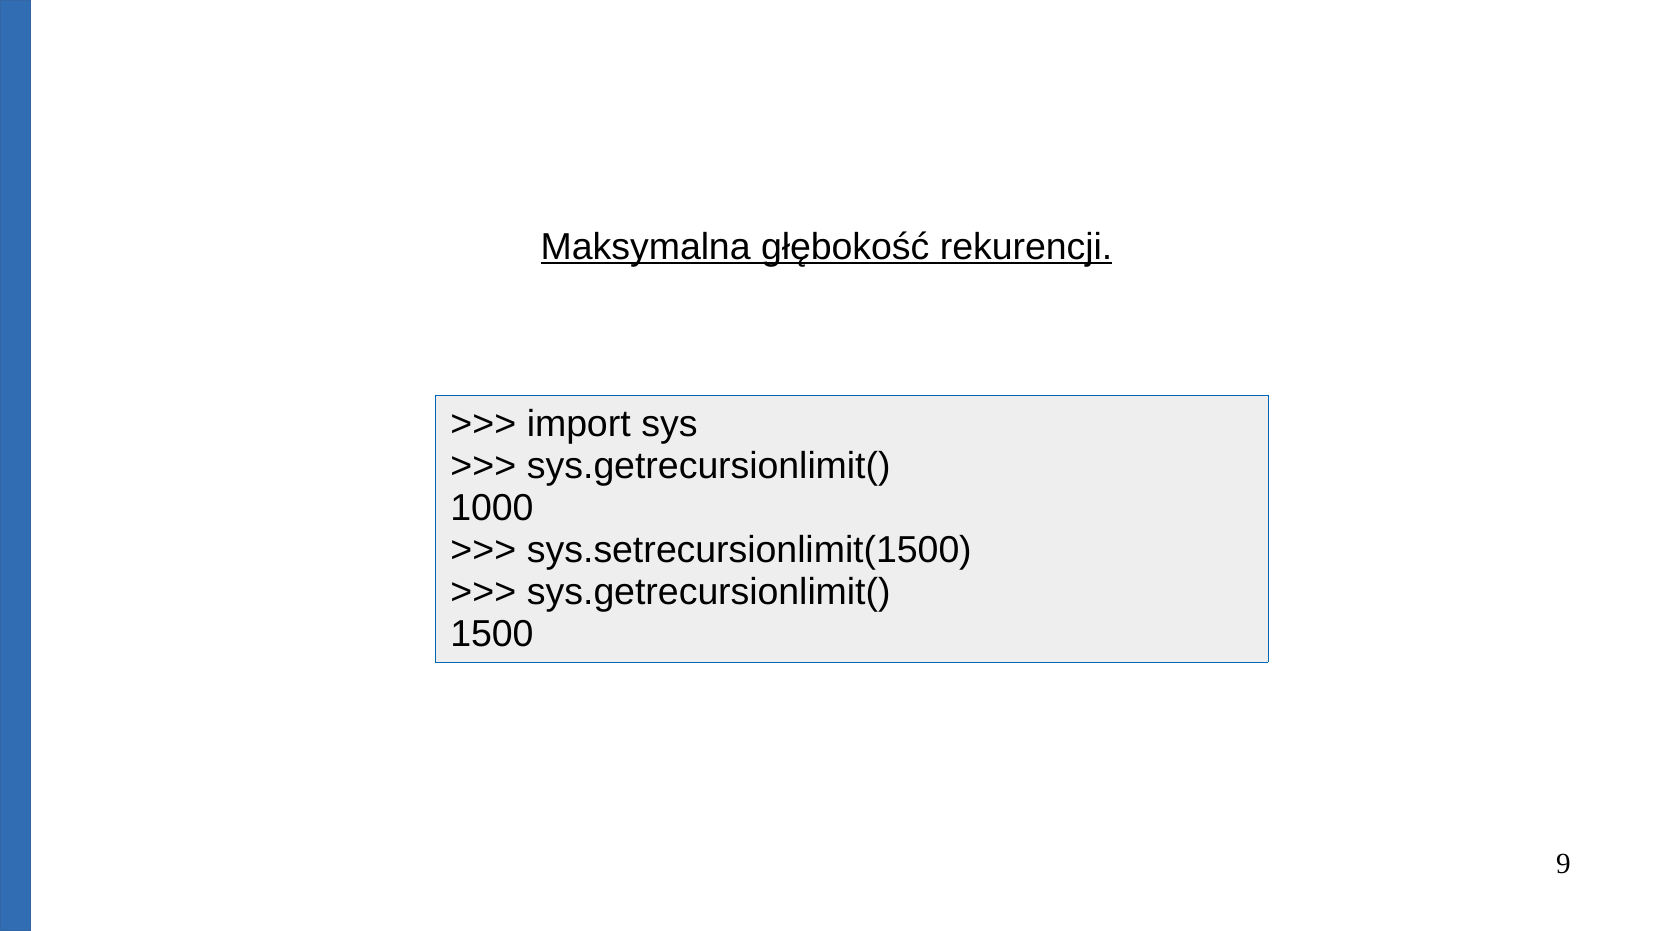

Maksymalna głębokość rekurencji.
| >>> import sys >>> sys.getrecursionlimit() 1000 >>> sys.setrecursionlimit(1500) >>> sys.getrecursionlimit() 1500 |
| --- |
9